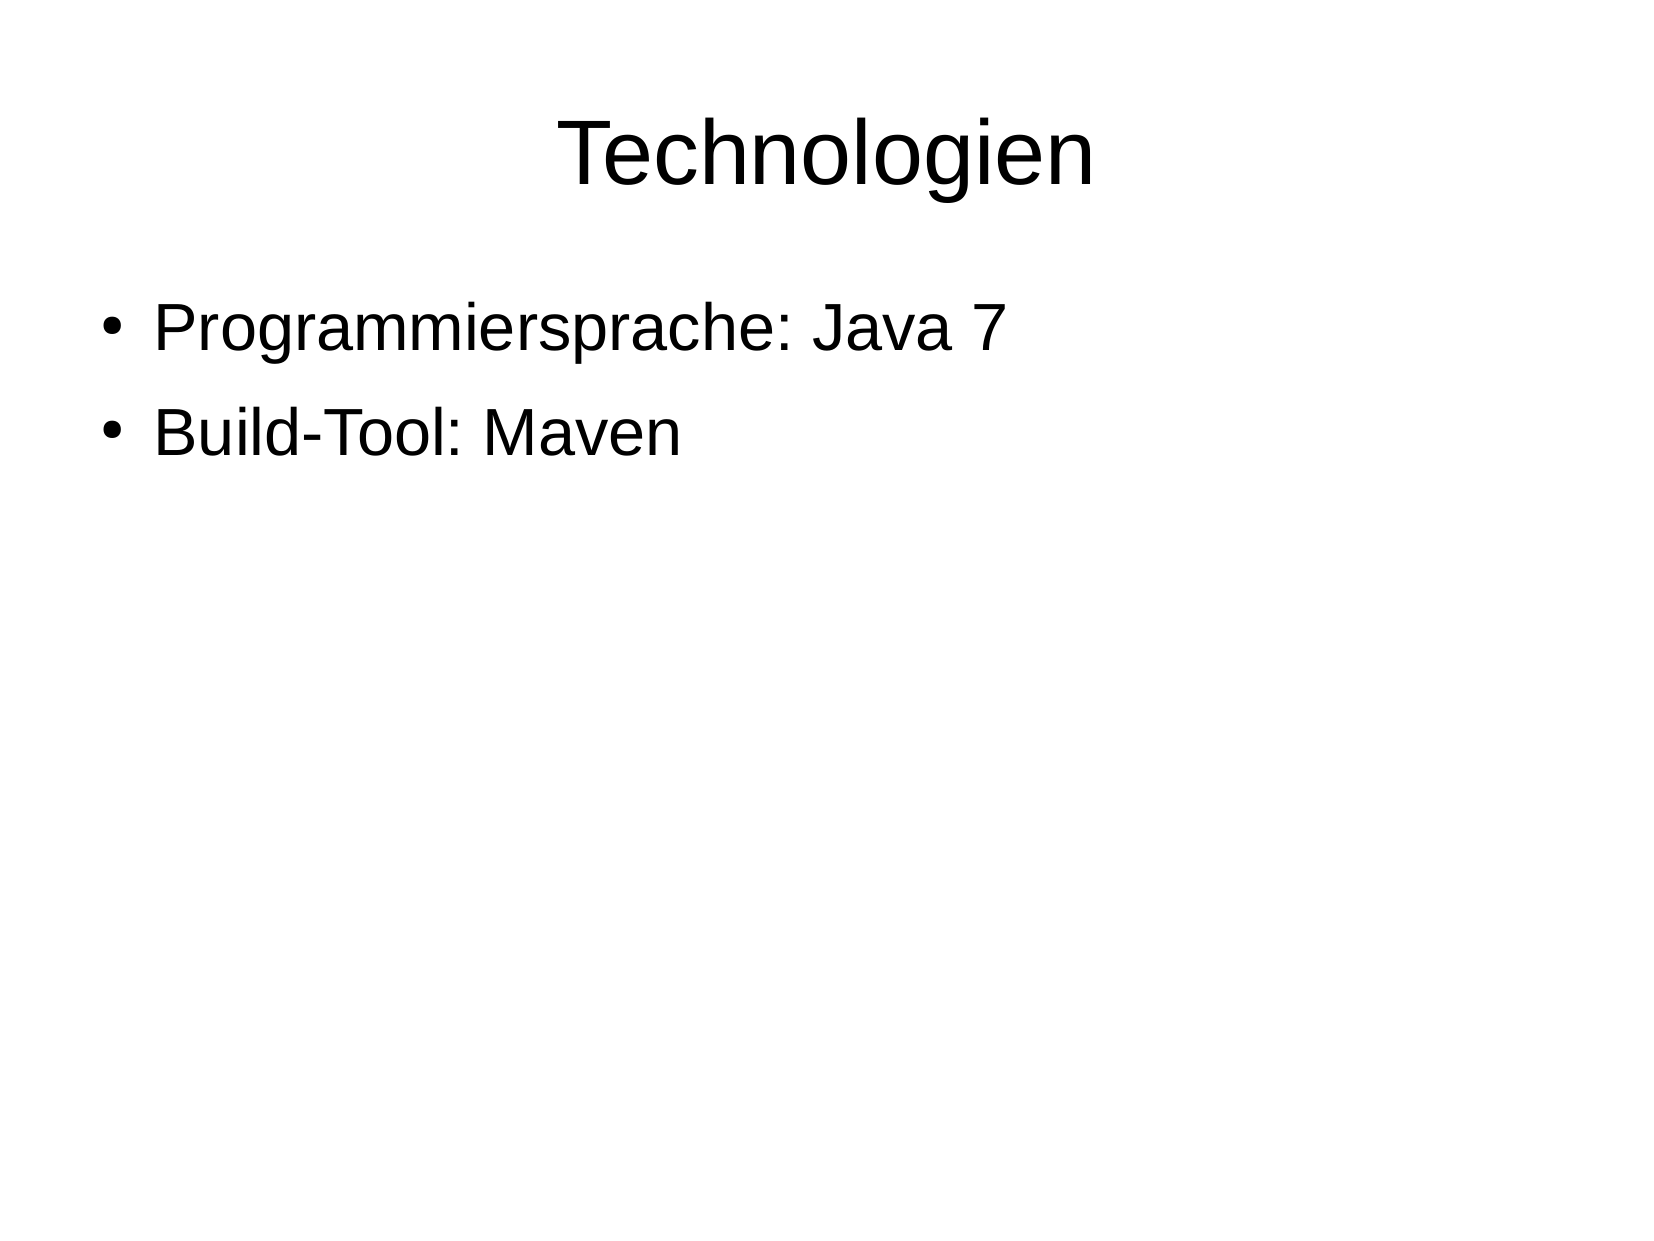

# Technologien
Programmiersprache: Java 7
Build-Tool: Maven